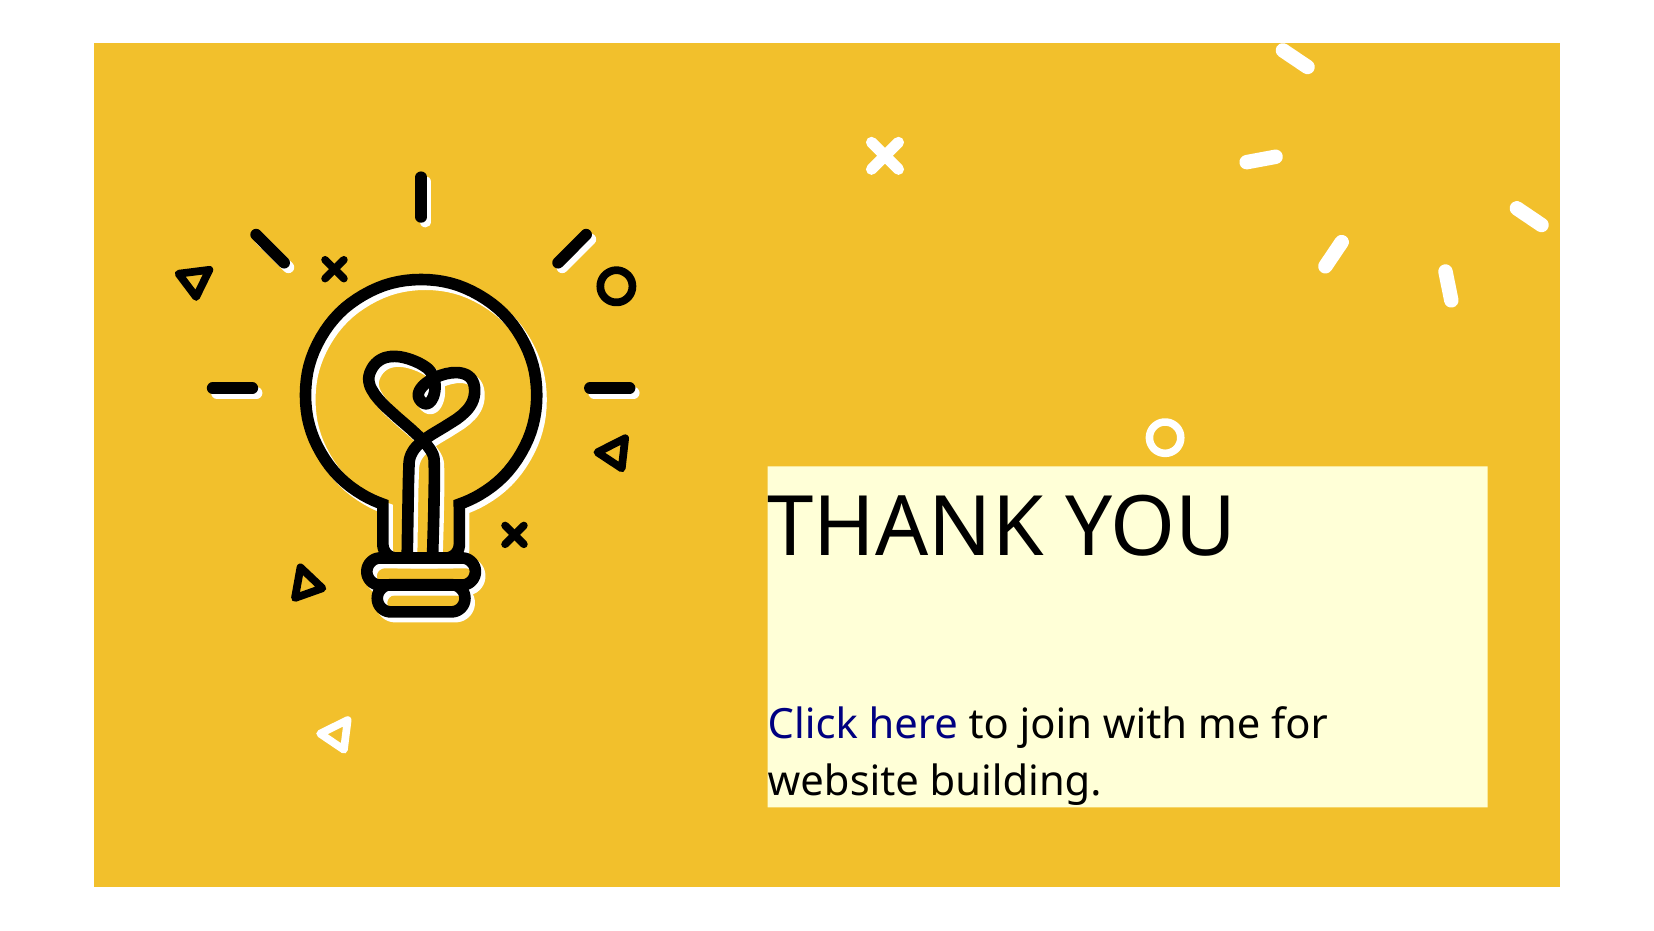

# THANK YOU Click here to join with me for website building.